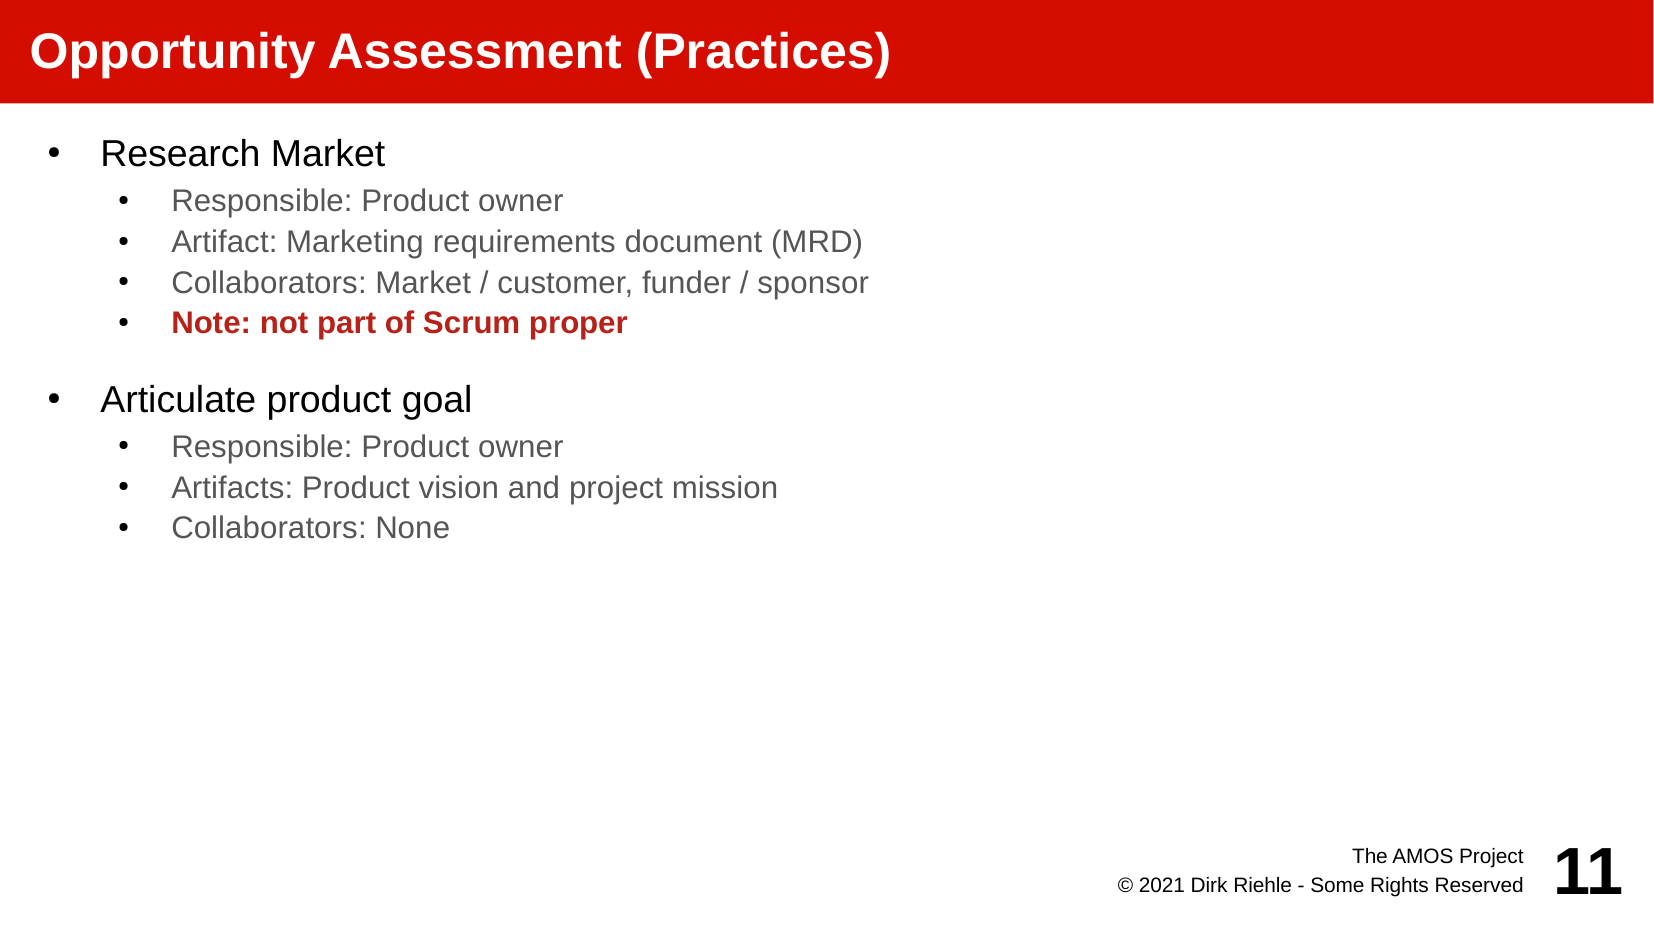

# Opportunity Assessment (Practices)
Research Market
Responsible: Product owner
Artifact: Marketing requirements document (MRD)
Collaborators: Market / customer, funder / sponsor
Note: not part of Scrum proper
Articulate product goal
Responsible: Product owner
Artifacts: Product vision and project mission
Collaborators: None
The AMOS Project
11
© 2021 Dirk Riehle - Some Rights Reserved